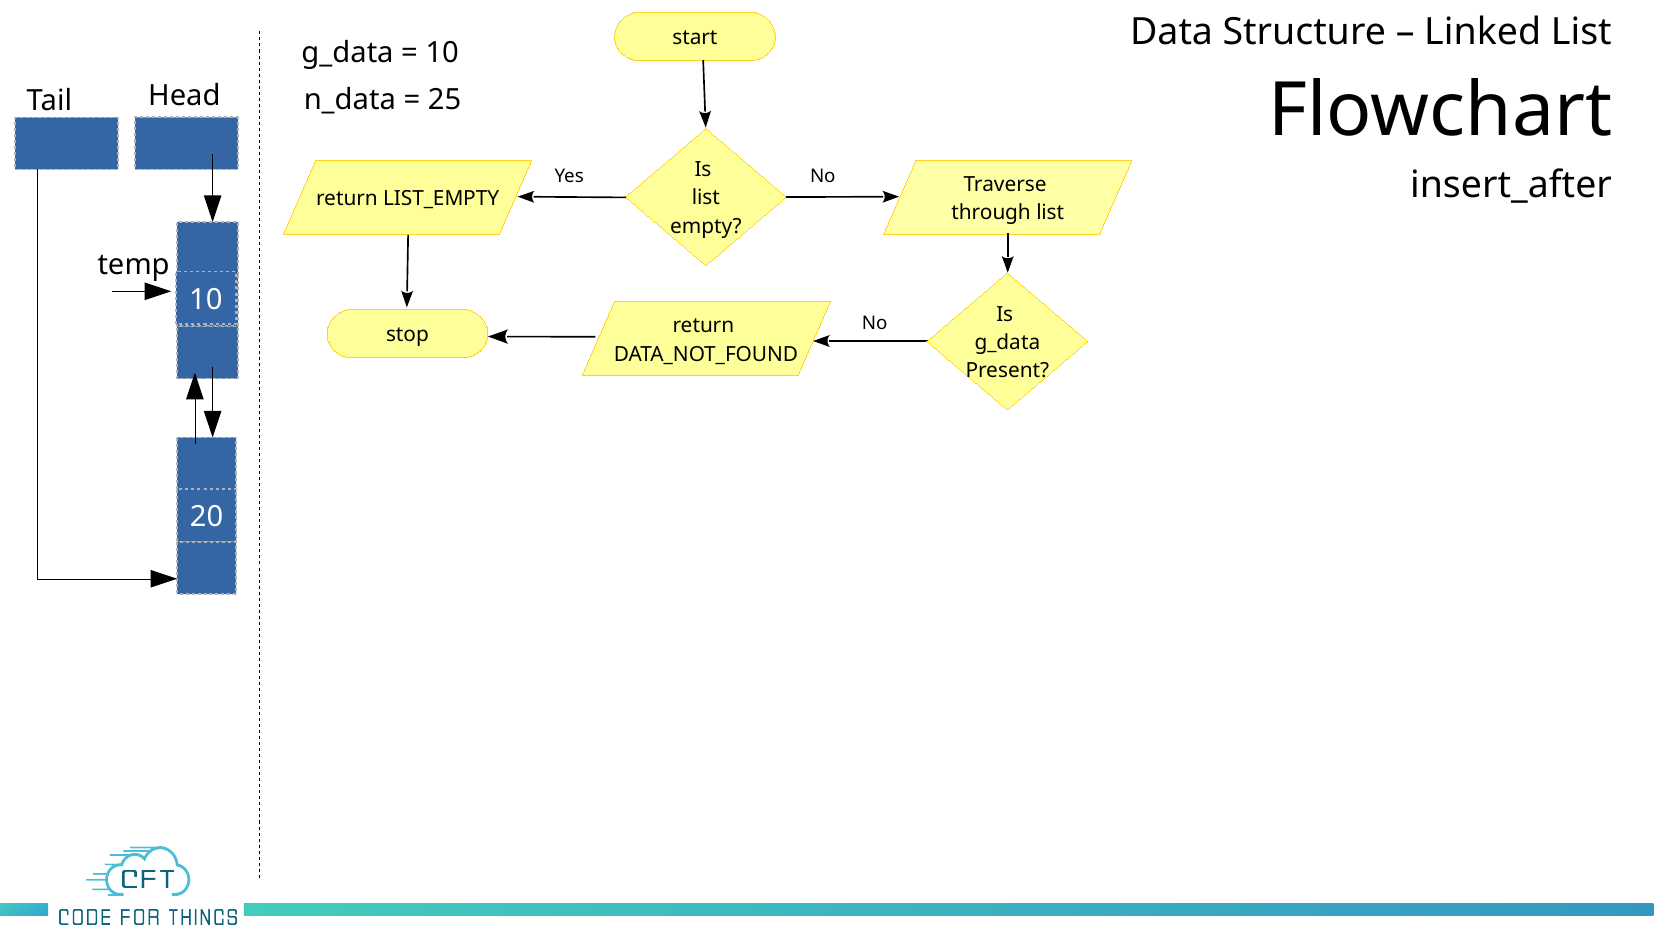

# Data Structure – Linked List Flowchart insert_after
start
 g_data = 10
Head
 n_data = 25
Tail
Is
list
empty?
No
Yes
return LIST_EMPTY
Traverse
through list
temp
10
Is
g_data
Present?
return
DATA_NOT_FOUND
No
stop
20